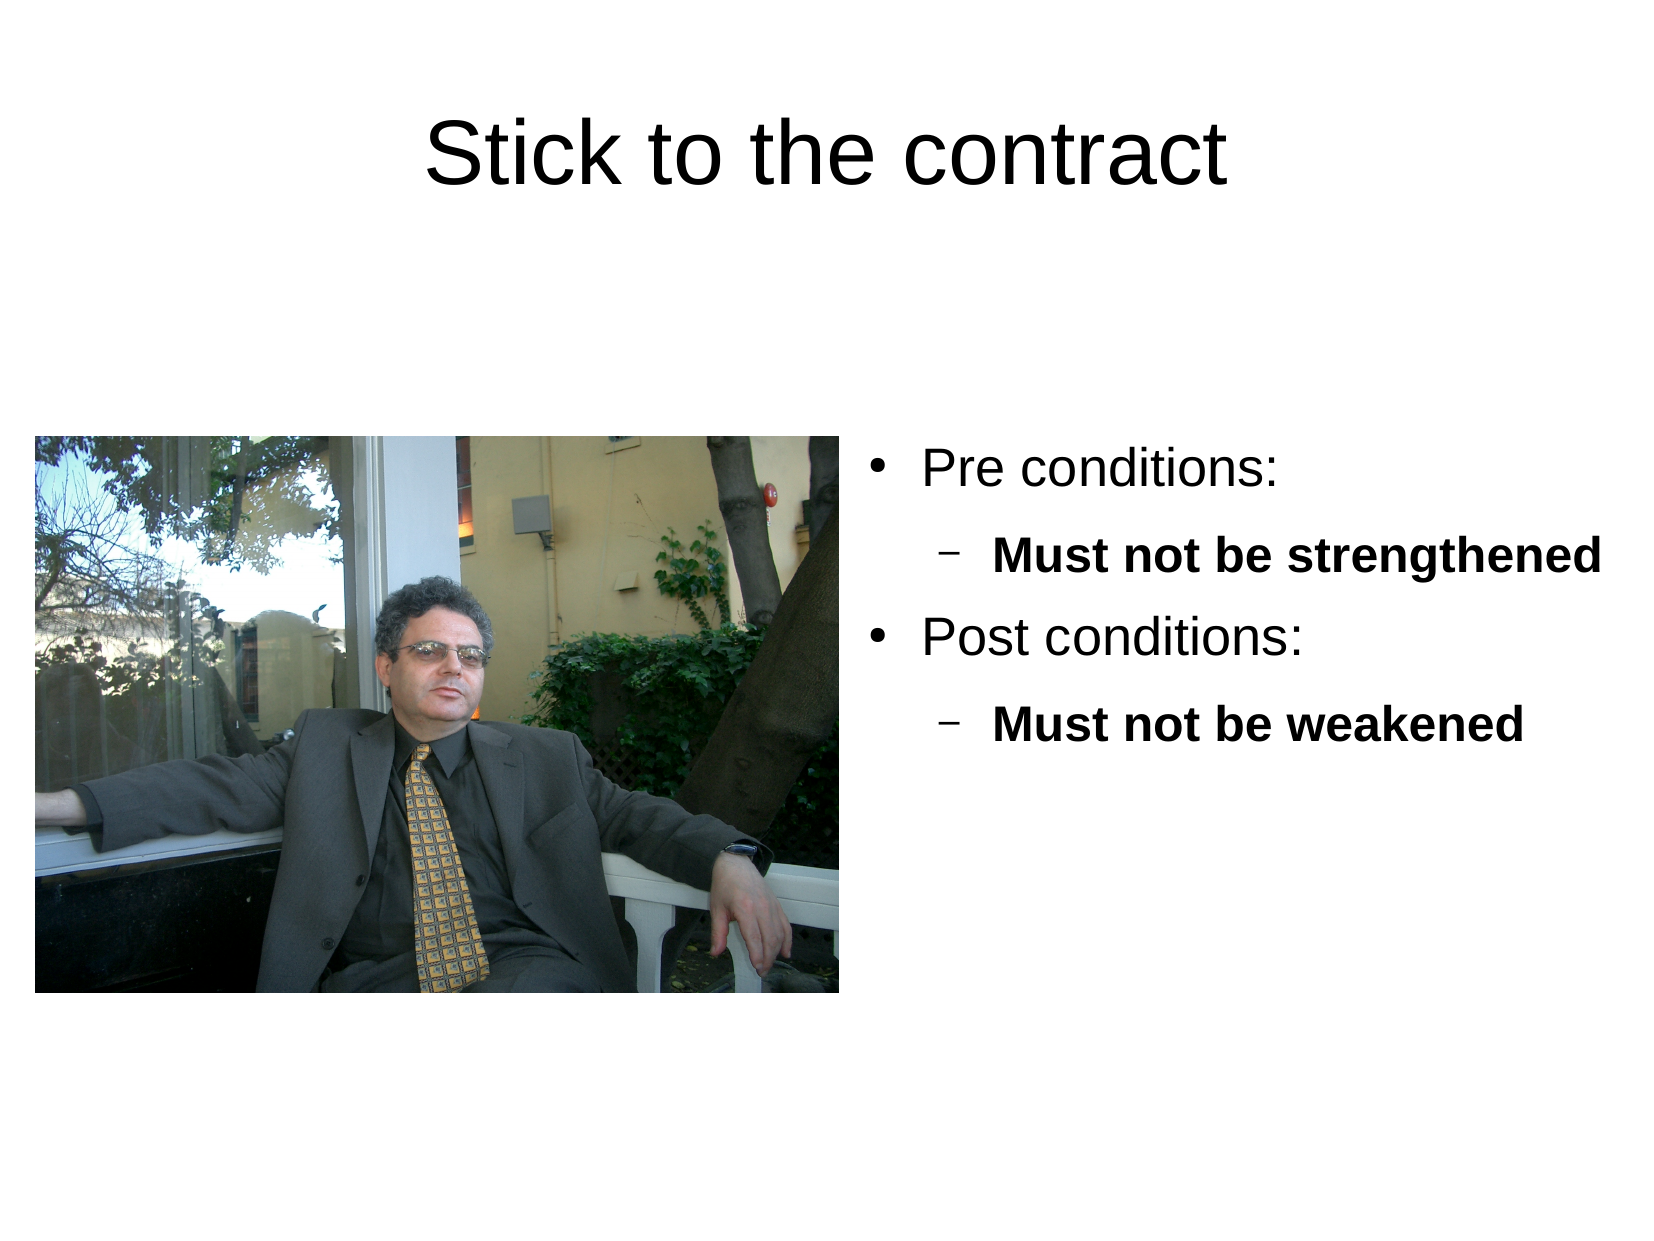

# Stick to the contract
Pre conditions:
Must not be strengthened
Post conditions:
Must not be weakened